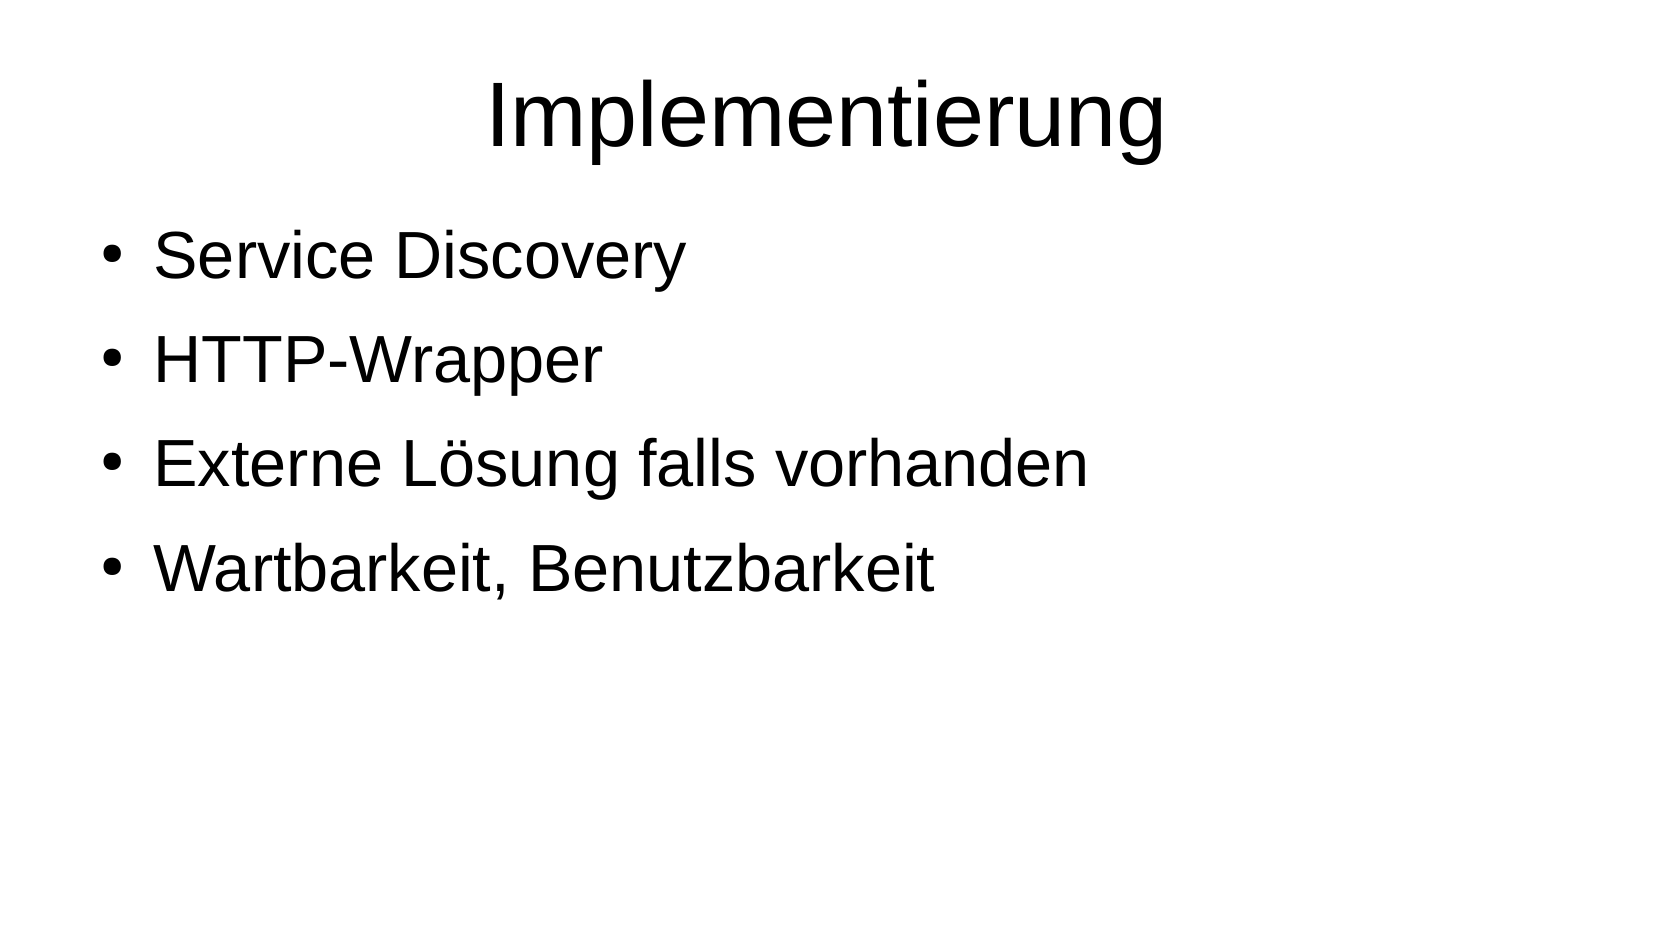

# Implementierung
Service Discovery
HTTP-Wrapper
Externe Lösung falls vorhanden
Wartbarkeit, Benutzbarkeit